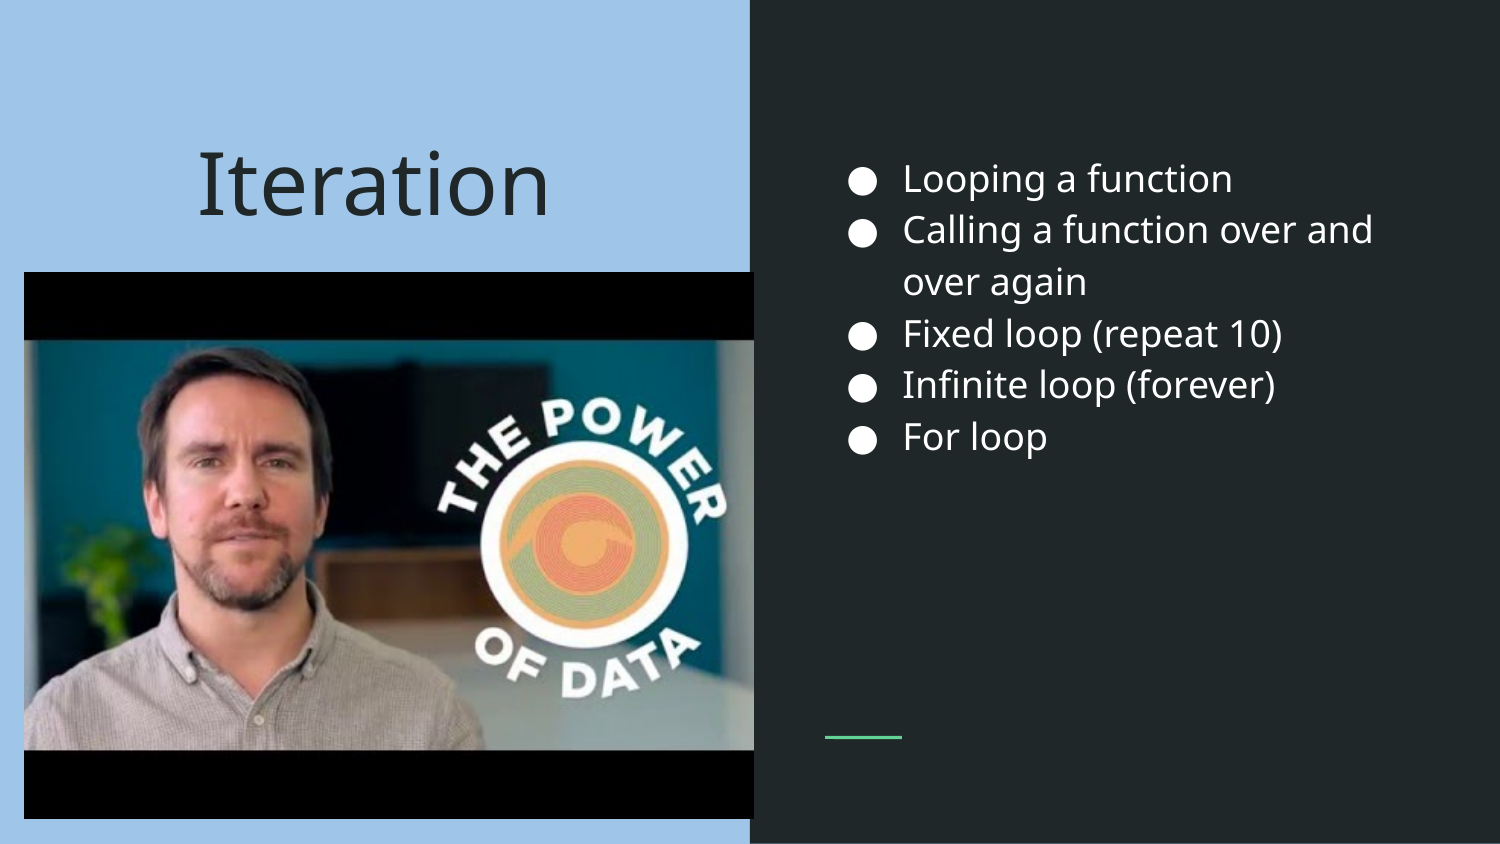

# Iteration
Looping a function
Calling a function over and over again
Fixed loop (repeat 10)
Infinite loop (forever)
For loop